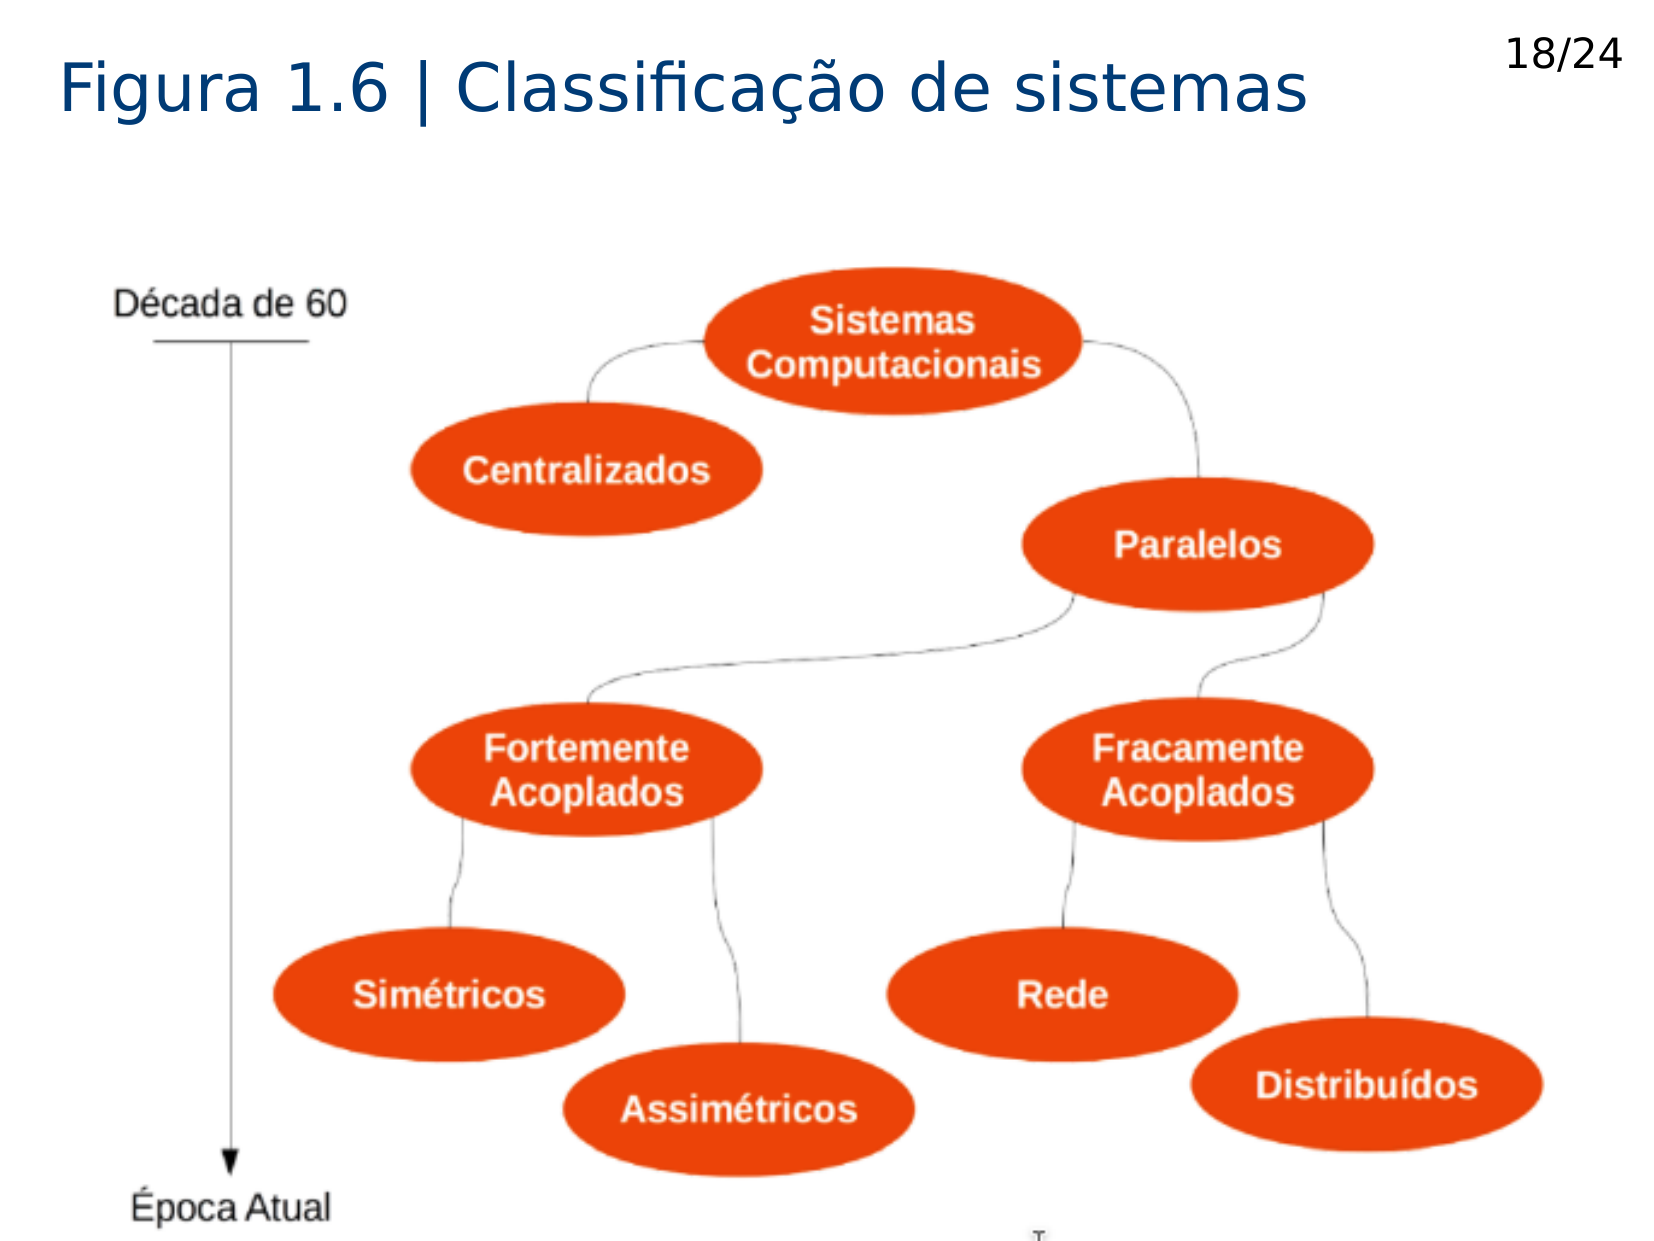

# Figura 1.6 | Classificação de sistemas
18